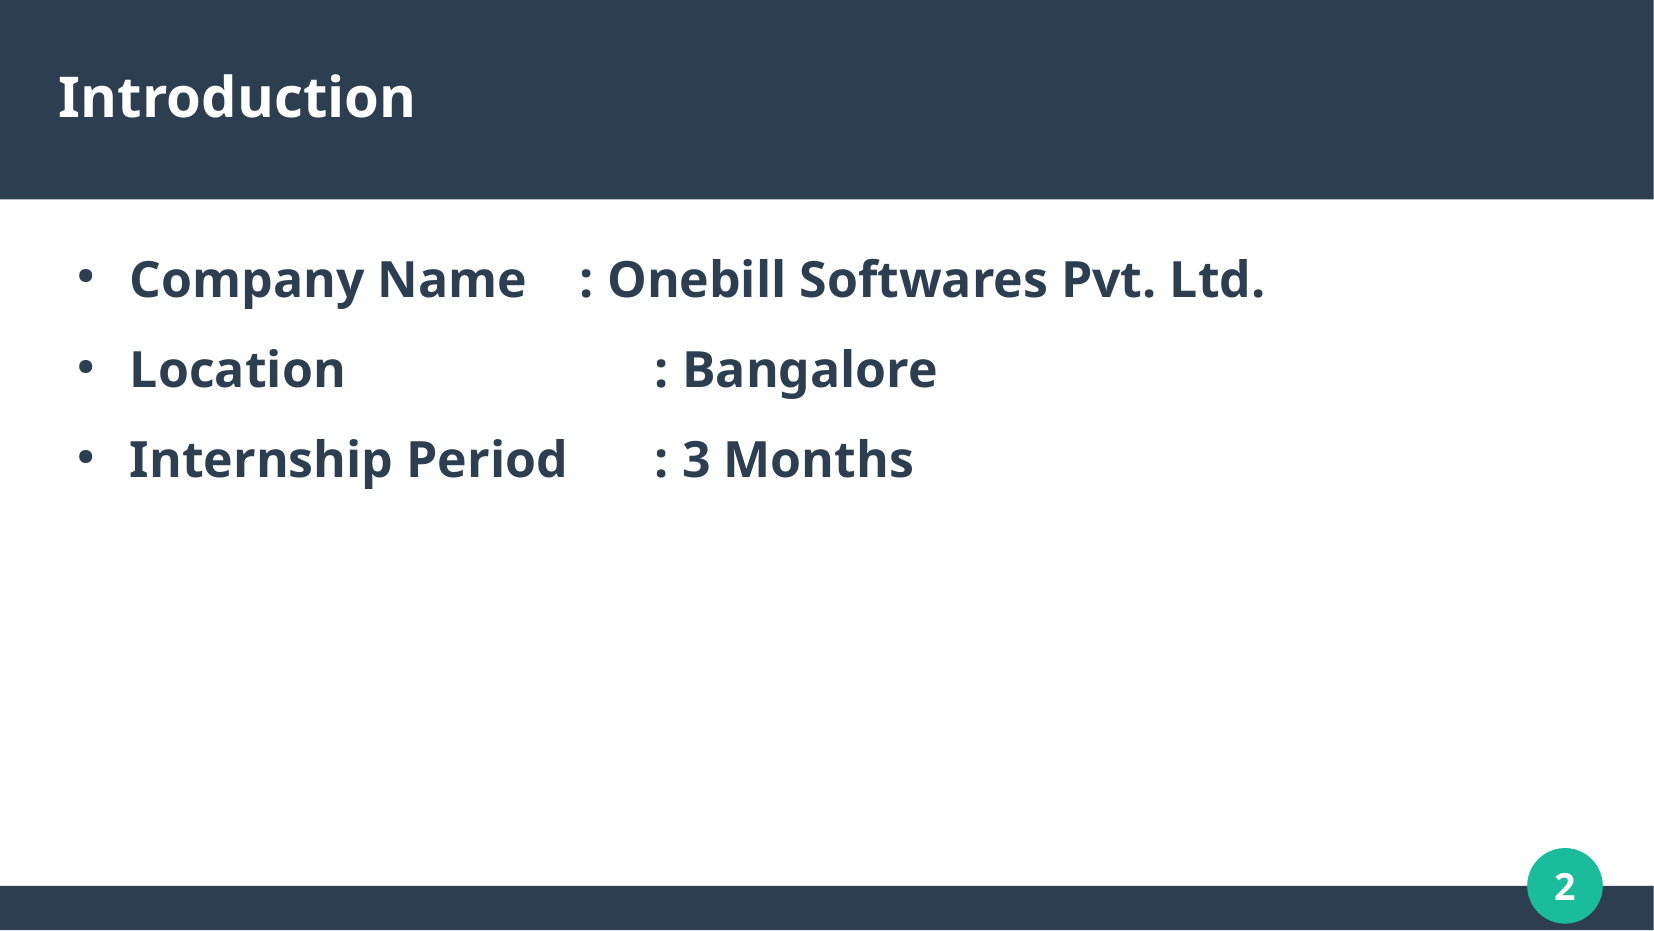

# Introduction
Company Name 	: Onebill Softwares Pvt. Ltd.
Location 				: Bangalore
Internship Period 	: 3 Months